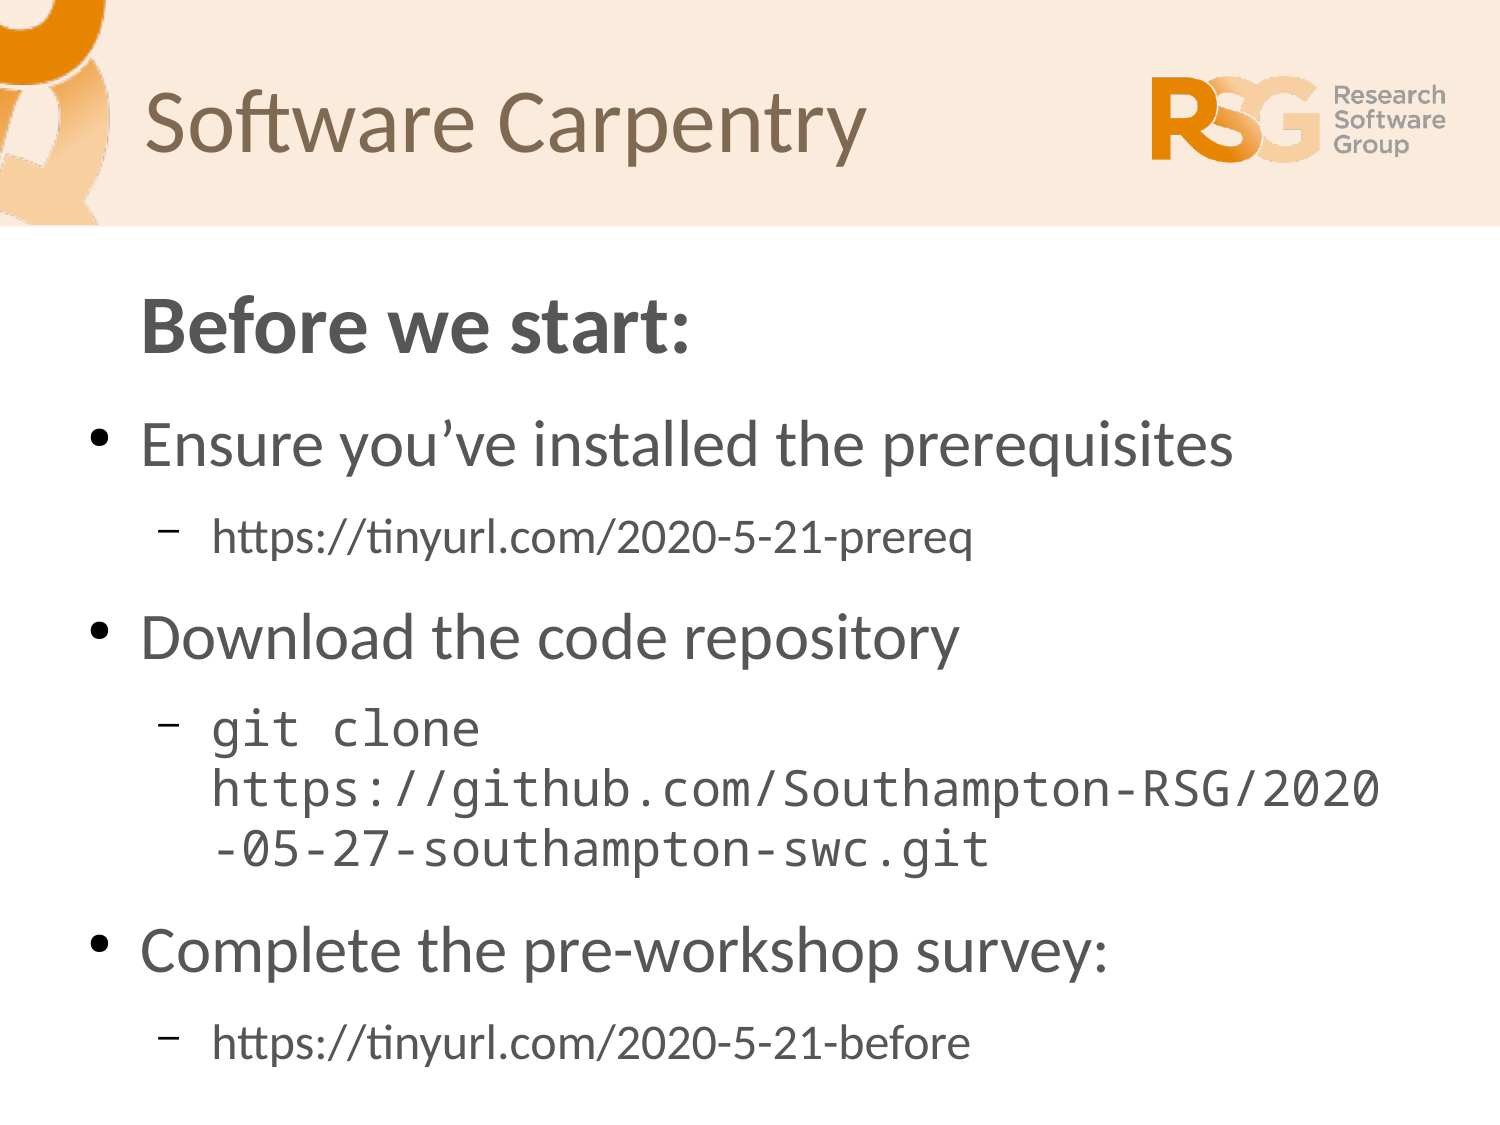

# Software Carpentry
Before we start:
Ensure you’ve installed the prerequisites
https://tinyurl.com/2020-5-21-prereq
Download the code repository
git clone https://github.com/Southampton-RSG/2020-05-27-southampton-swc.git
Complete the pre-workshop survey:
https://tinyurl.com/2020-5-21-before